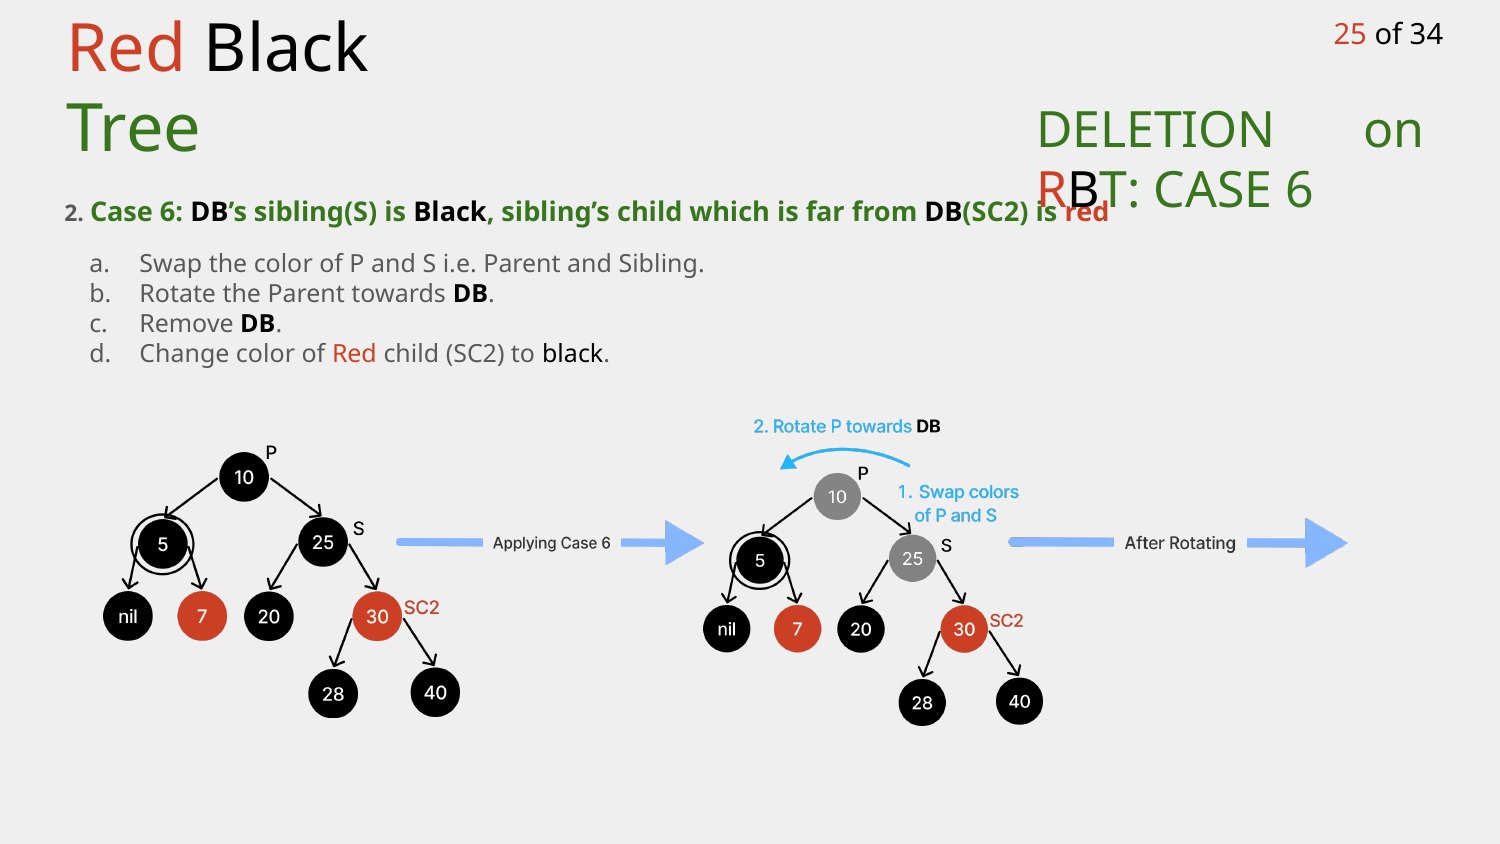

25 of 34
DELETION on RBT: CASE 6
# Red Black Tree
2. Case 6: DB’s sibling(S) is Black, sibling’s child which is far from DB(SC2) is red
Swap the color of P and S i.e. Parent and Sibling.
Rotate the Parent towards DB.
Remove DB.
Change color of Red child (SC2) to black.